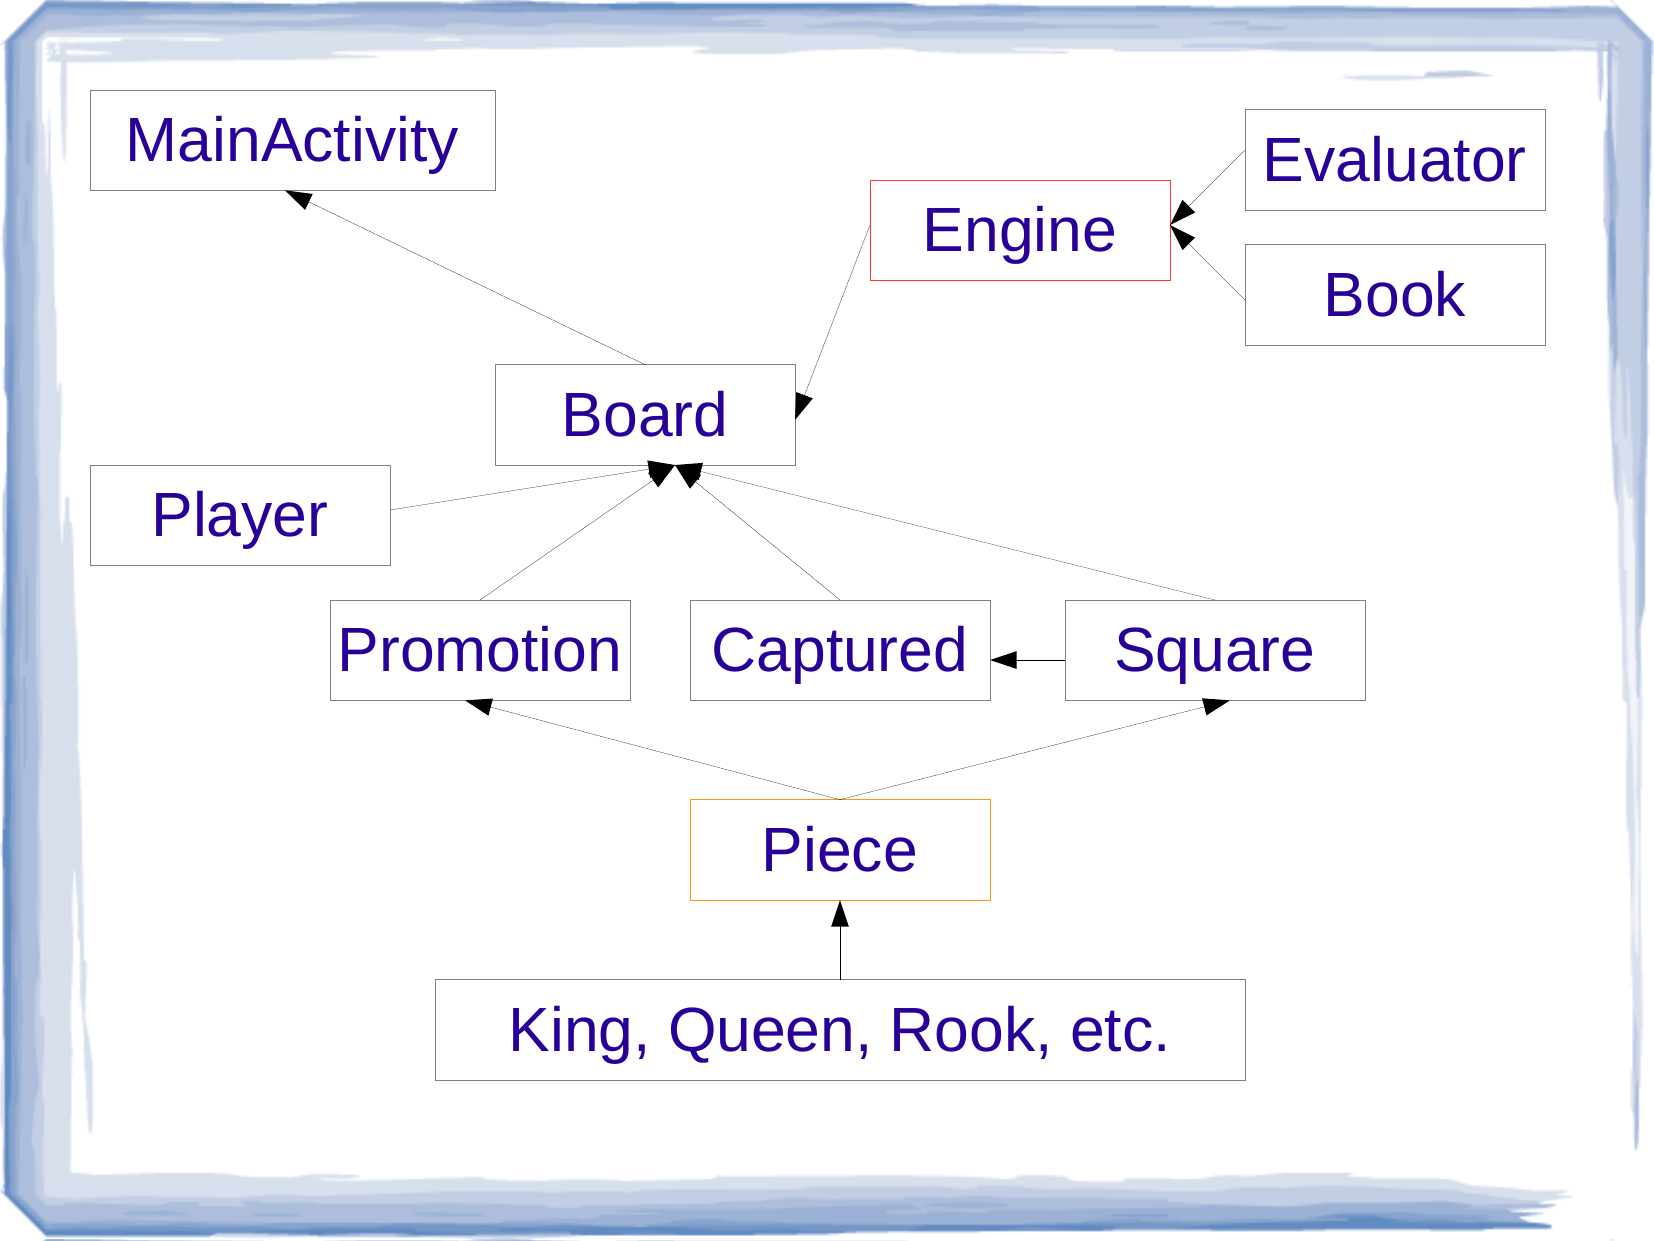

# MainActivity
Evaluator
Engine
Book
Board
Player
Promotion
Captured
Square
Piece
King, Queen, Rook, etc.